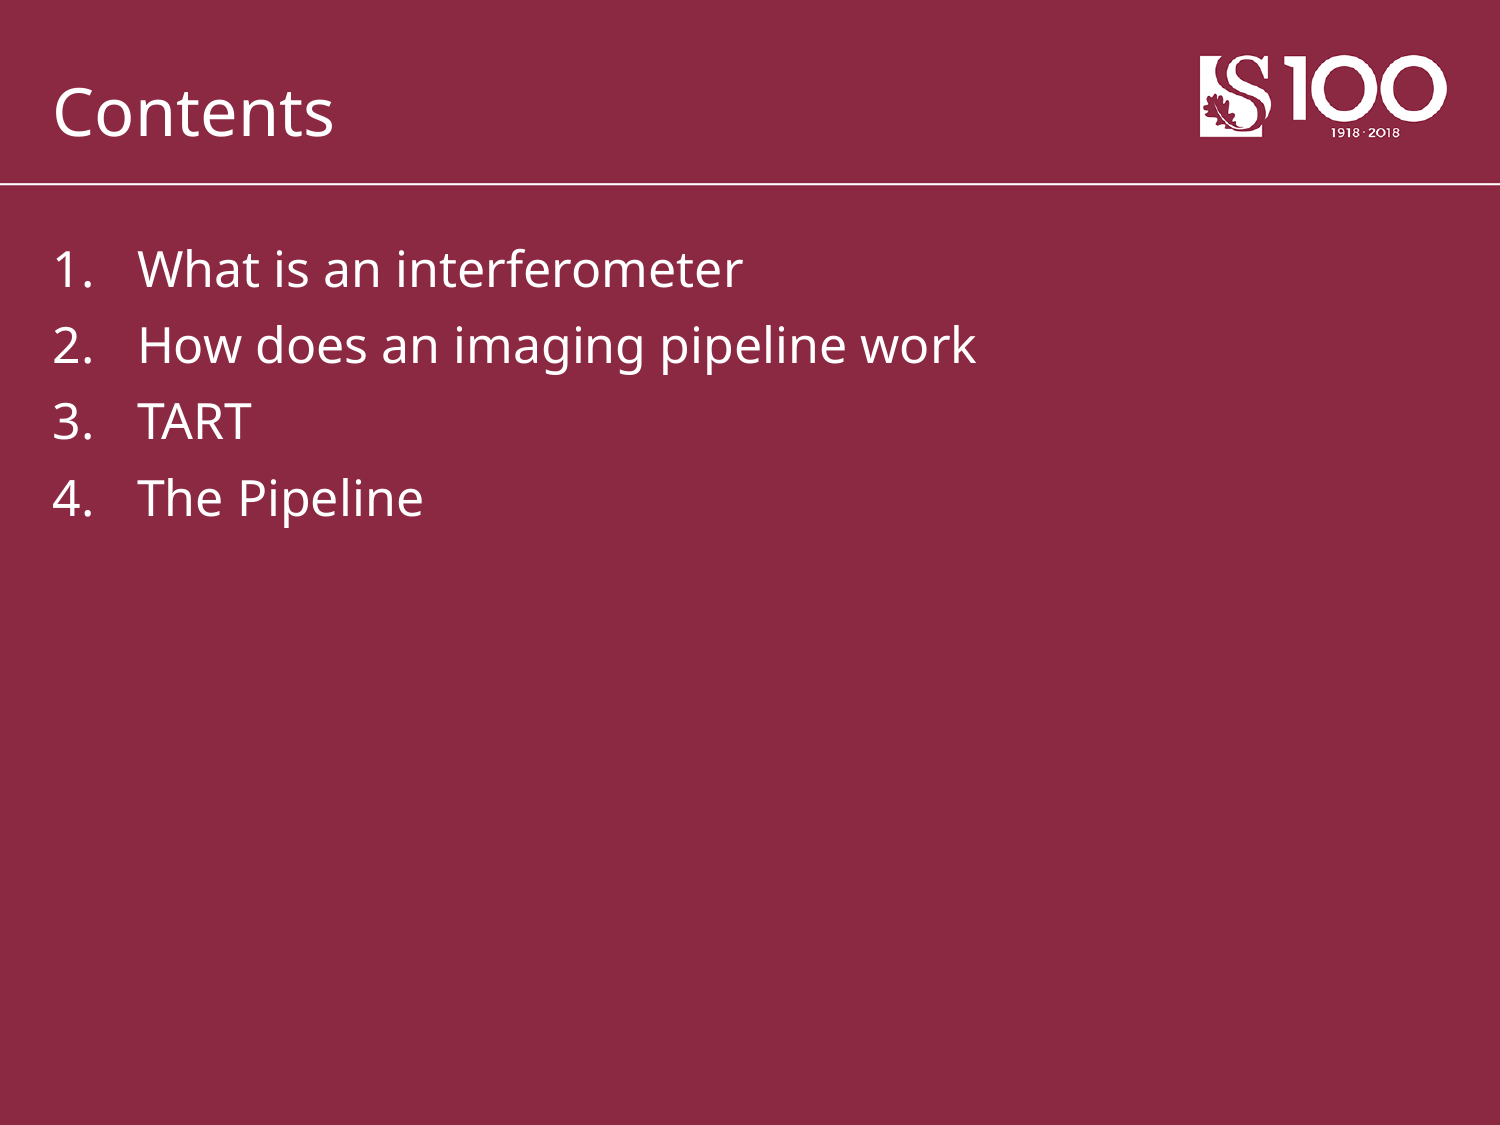

# Contents
What is an interferometer
How does an imaging pipeline work
TART
The Pipeline